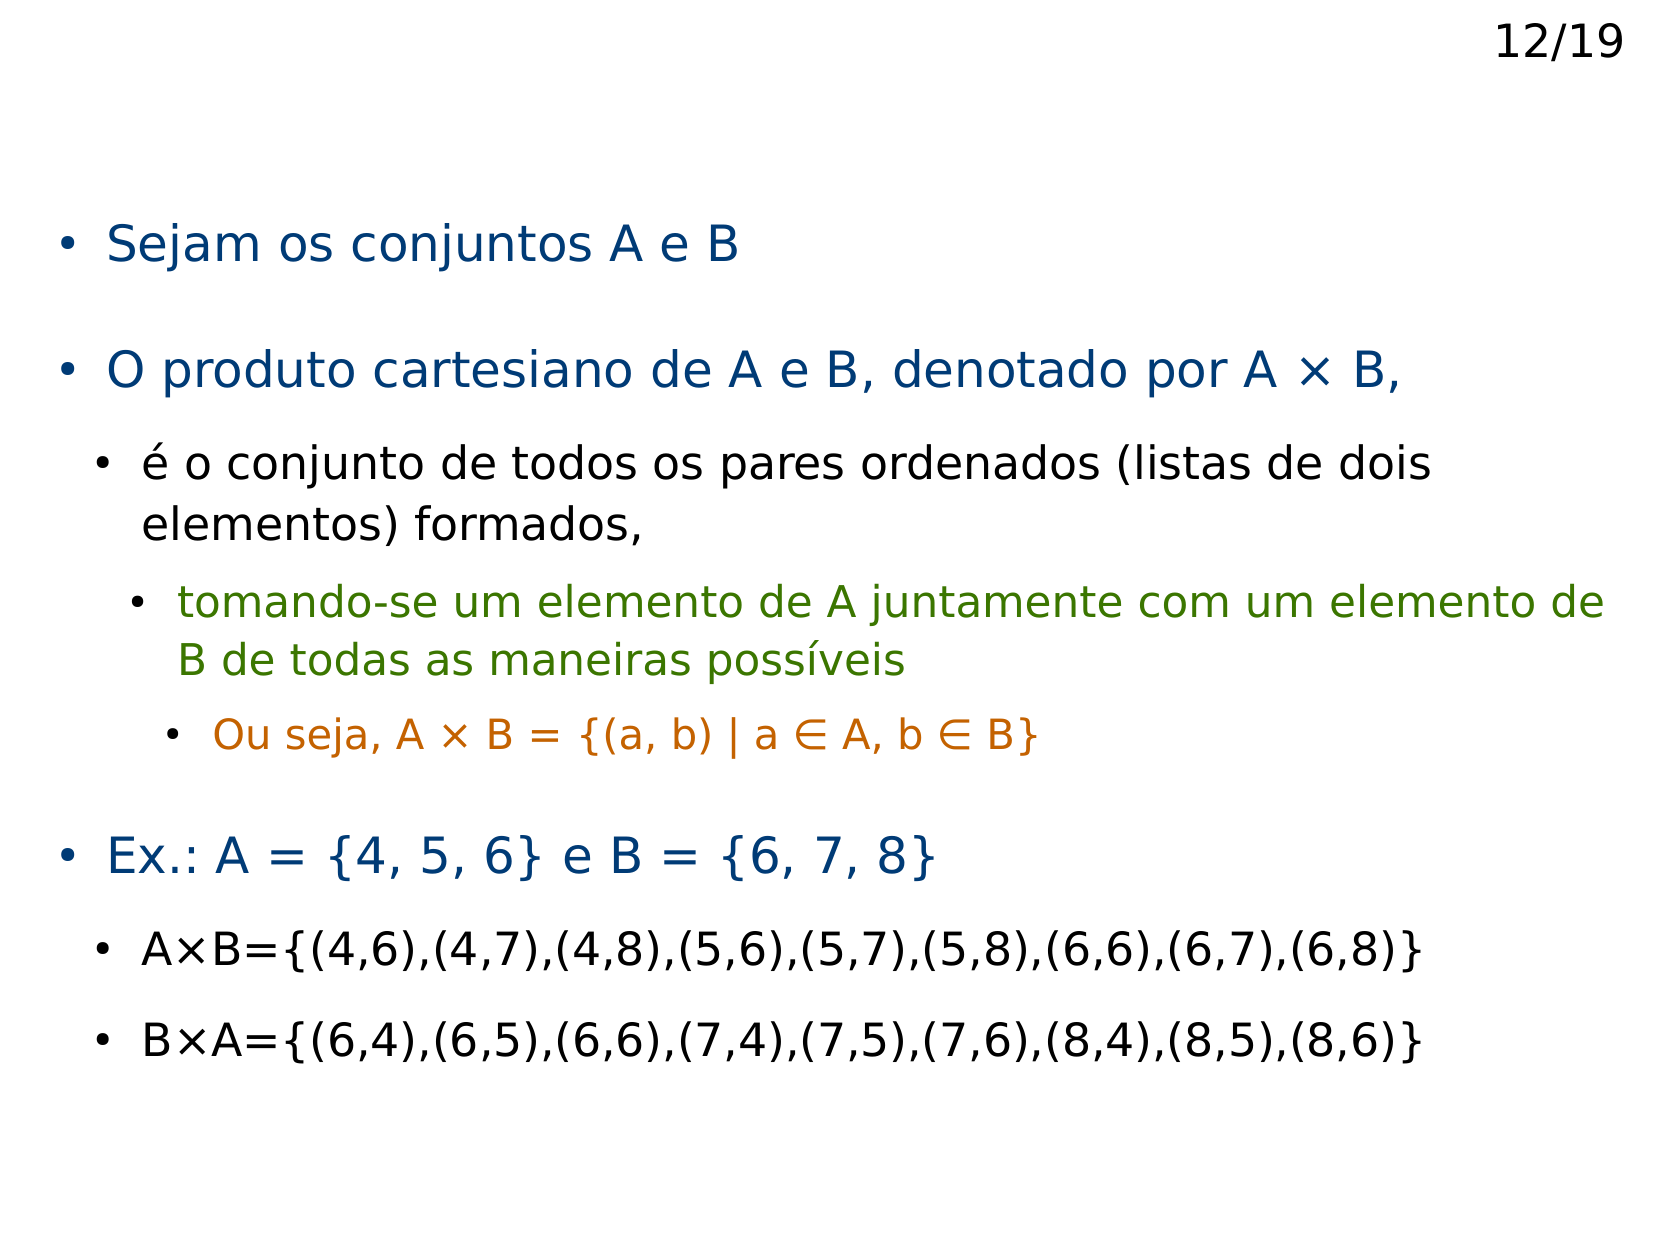

12
#
Sejam os conjuntos A e B
O produto cartesiano de A e B, denotado por A × B,
é o conjunto de todos os pares ordenados (listas de dois elementos) formados,
tomando-se um elemento de A juntamente com um elemento de B de todas as maneiras possíveis
Ou seja, A × B = {(a, b) | a ∈ A, b ∈ B}
Ex.: A = {4, 5, 6} e B = {6, 7, 8}
A×B={(4,6),(4,7),(4,8),(5,6),(5,7),(5,8),(6,6),(6,7),(6,8)}
B×A={(6,4),(6,5),(6,6),(7,4),(7,5),(7,6),(8,4),(8,5),(8,6)}